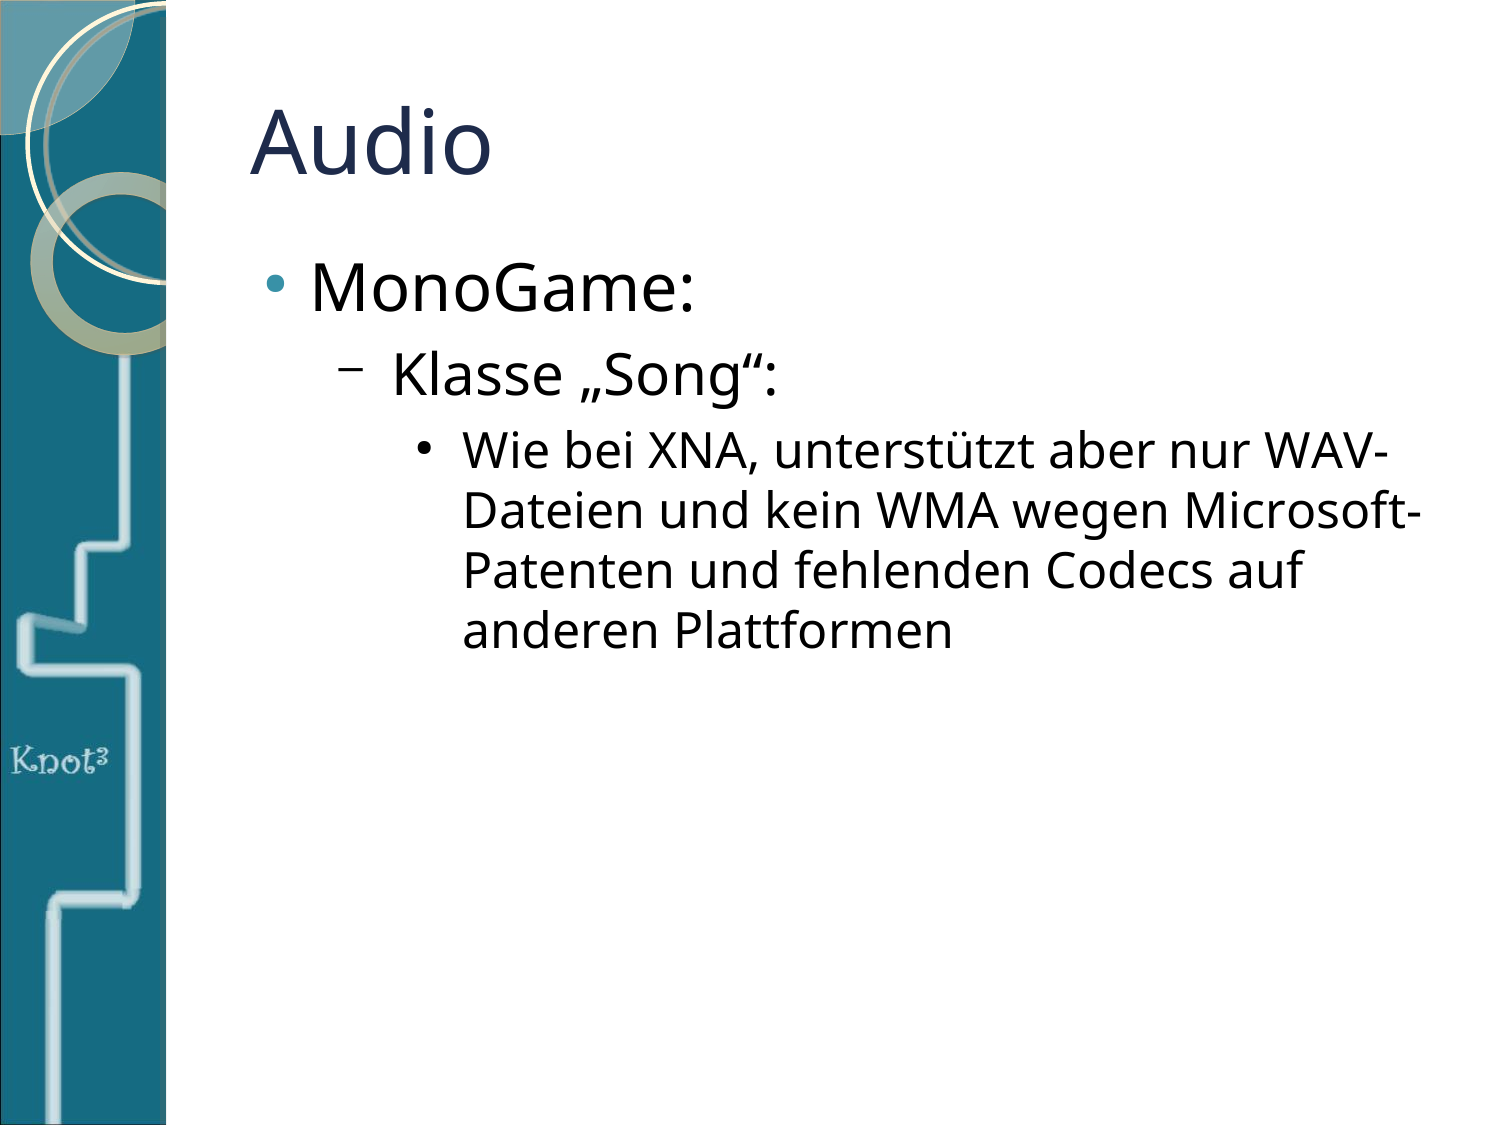

# Audio
MonoGame:
Klasse „Song“:
Wie bei XNA, unterstützt aber nur WAV-Dateien und kein WMA wegen Microsoft-Patenten und fehlenden Codecs auf anderen Plattformen